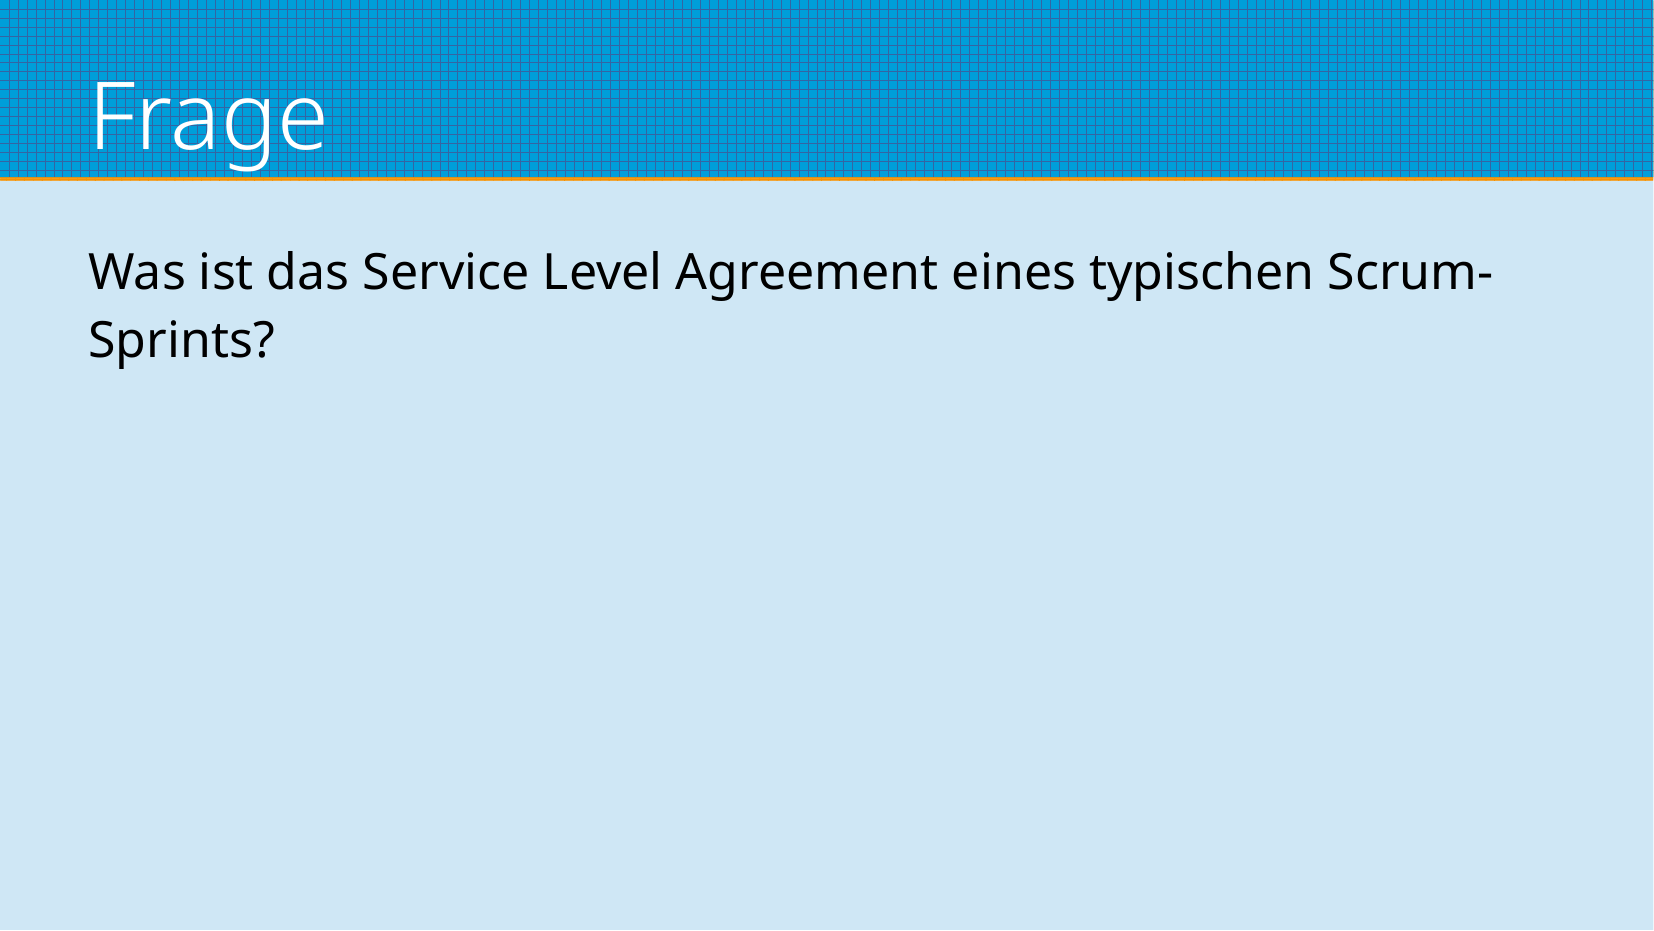

# Frage
Was ist das Service Level Agreement eines typischen Scrum-Sprints?